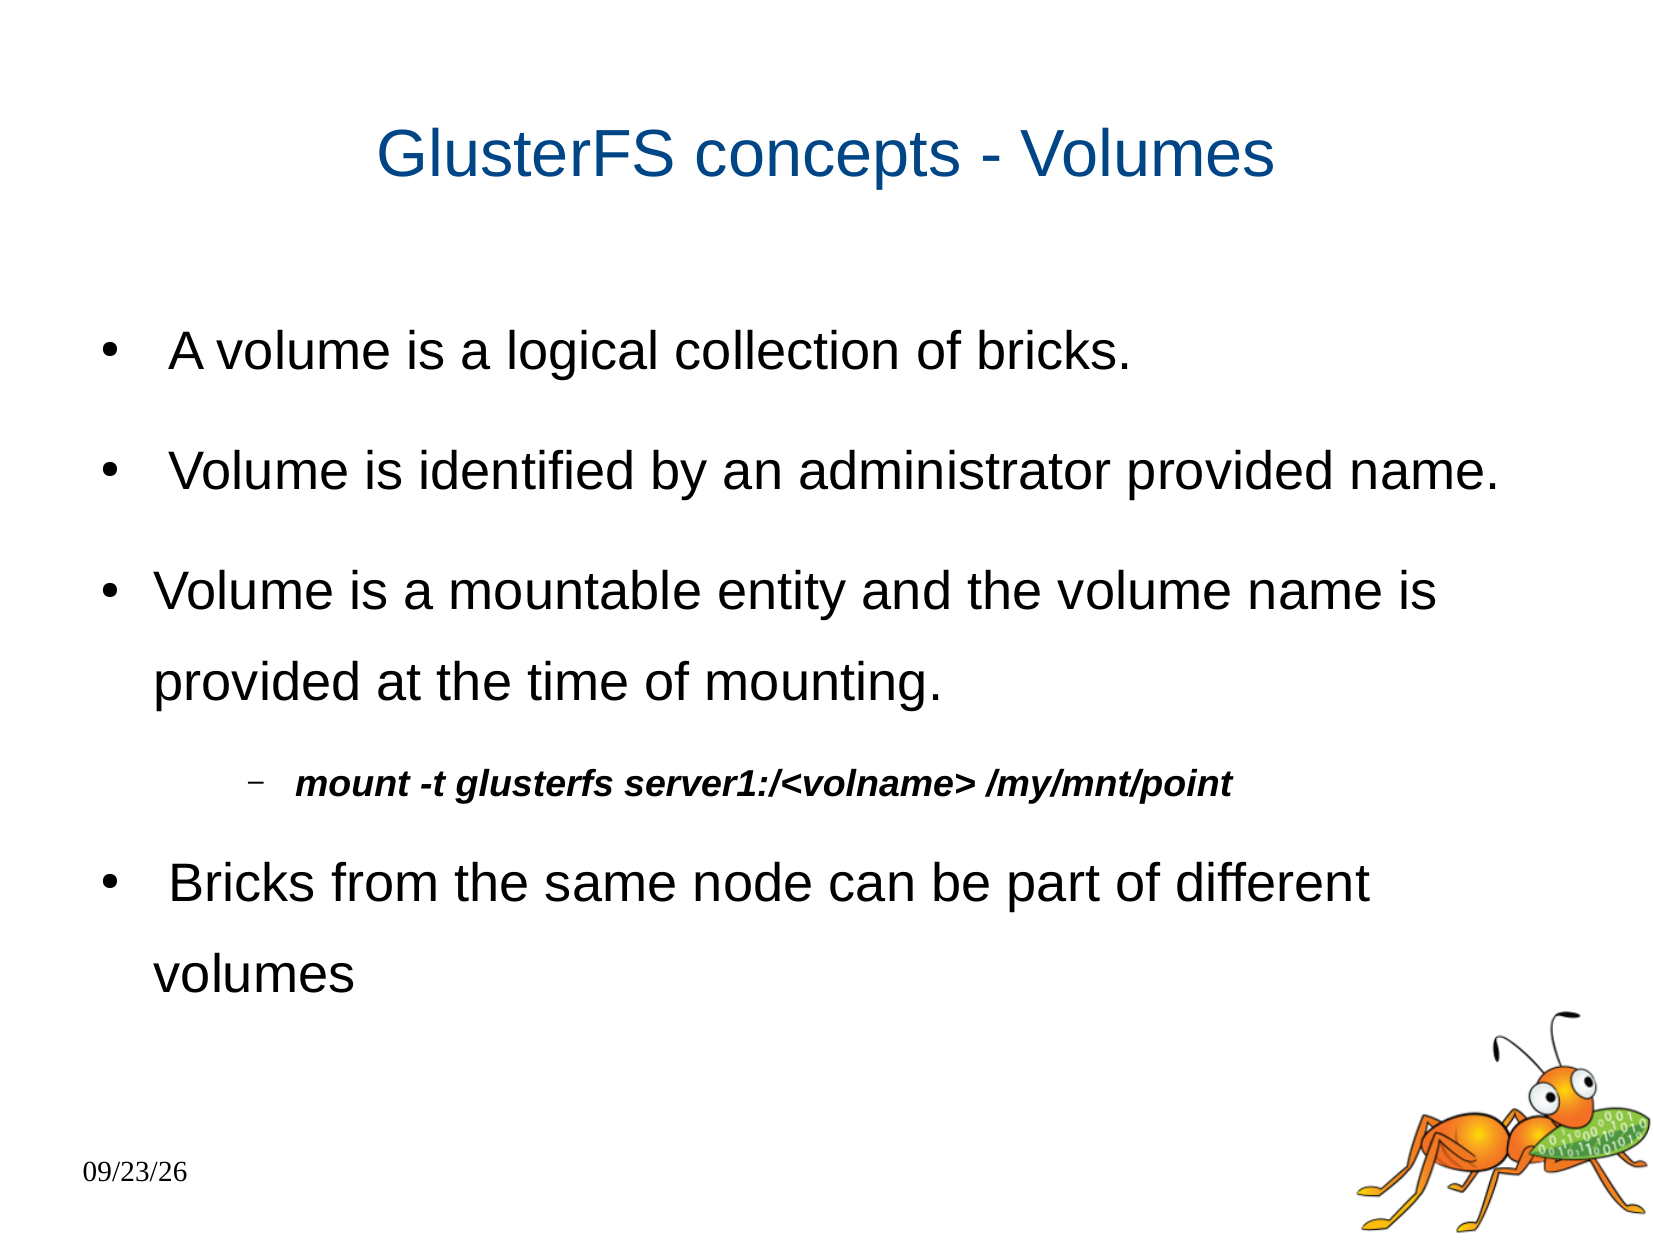

# GlusterFS concepts - Volumes
 A volume is a logical collection of bricks.
 Volume is identified by an administrator provided name.
Volume is a mountable entity and the volume name is provided at the time of mounting.
mount -t glusterfs server1:/<volname> /my/mnt/point
 Bricks from the same node can be part of different volumes